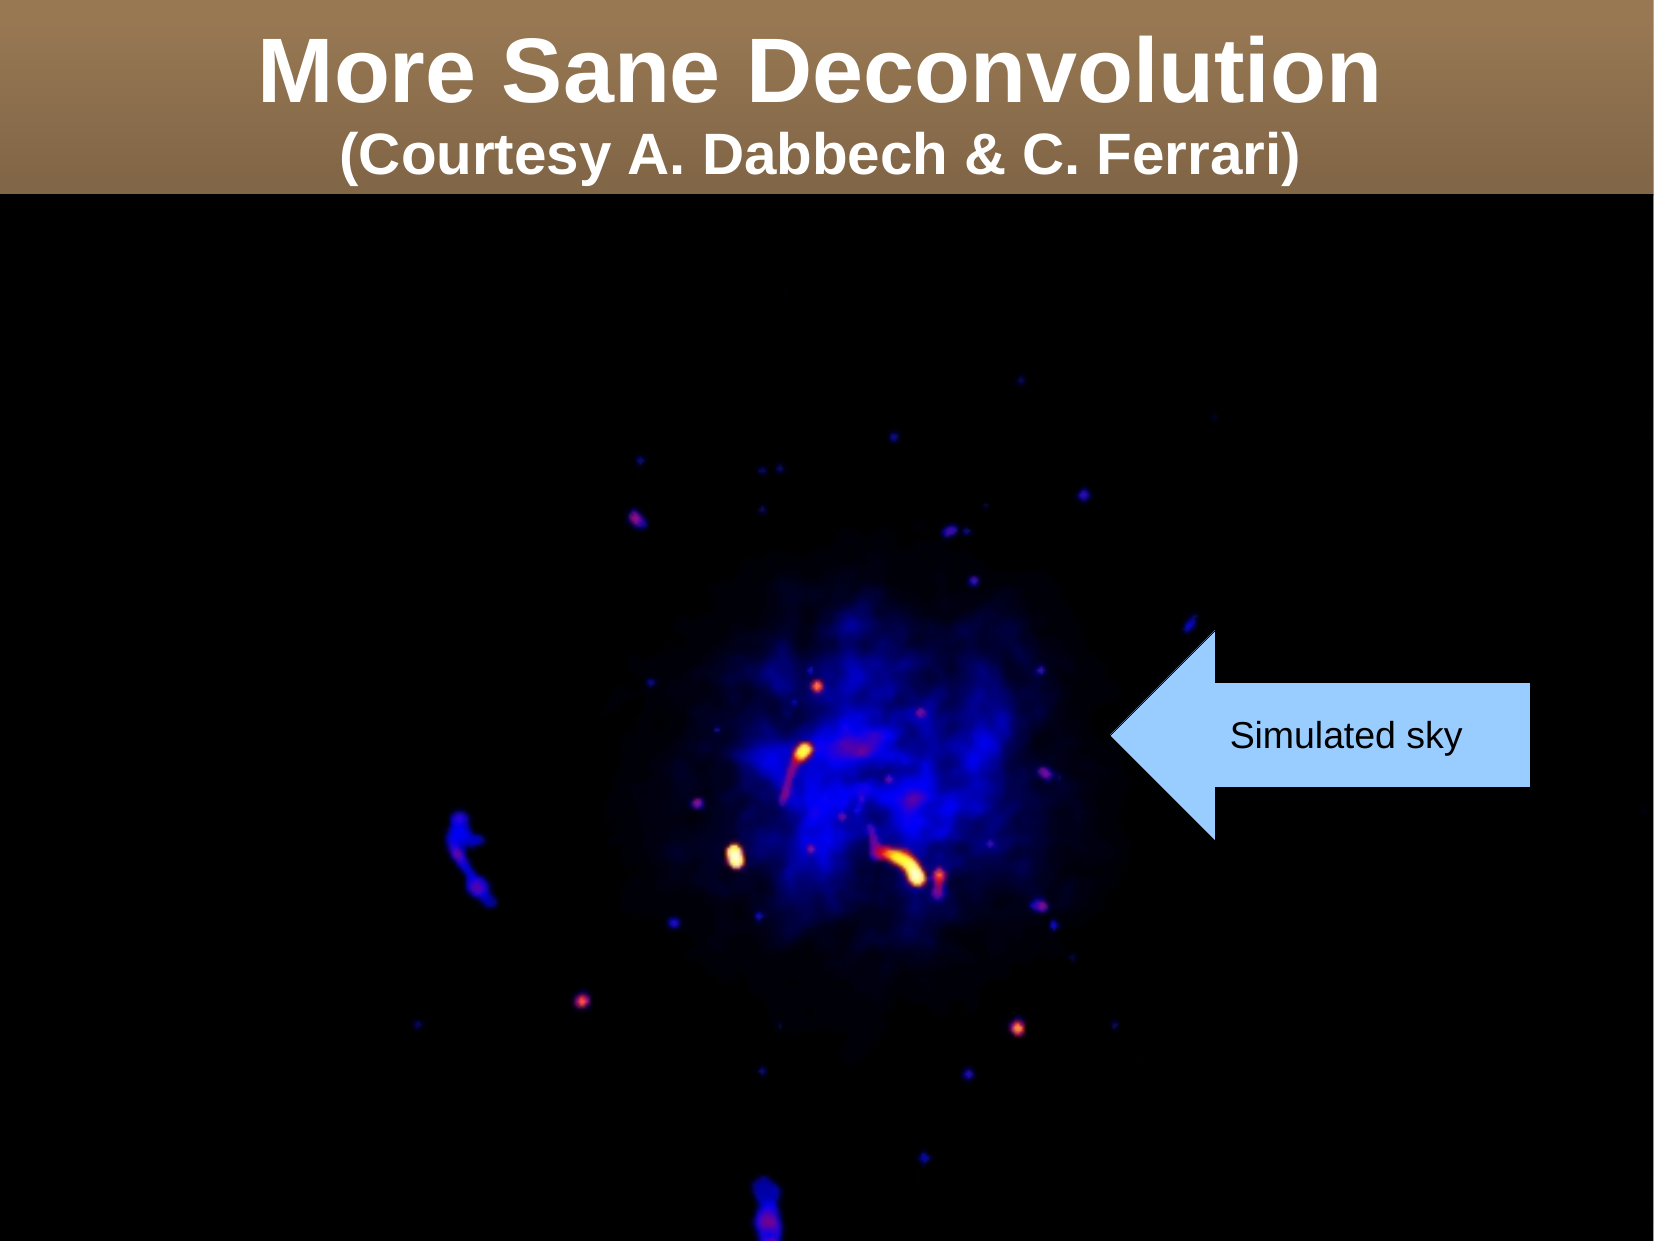

# More Sane Deconvolution (Courtesy A. Dabbech & C. Ferrari)
Simulated sky
O. Smirnov - MFAA Meeting Stellenbosch
12/02/2014
12